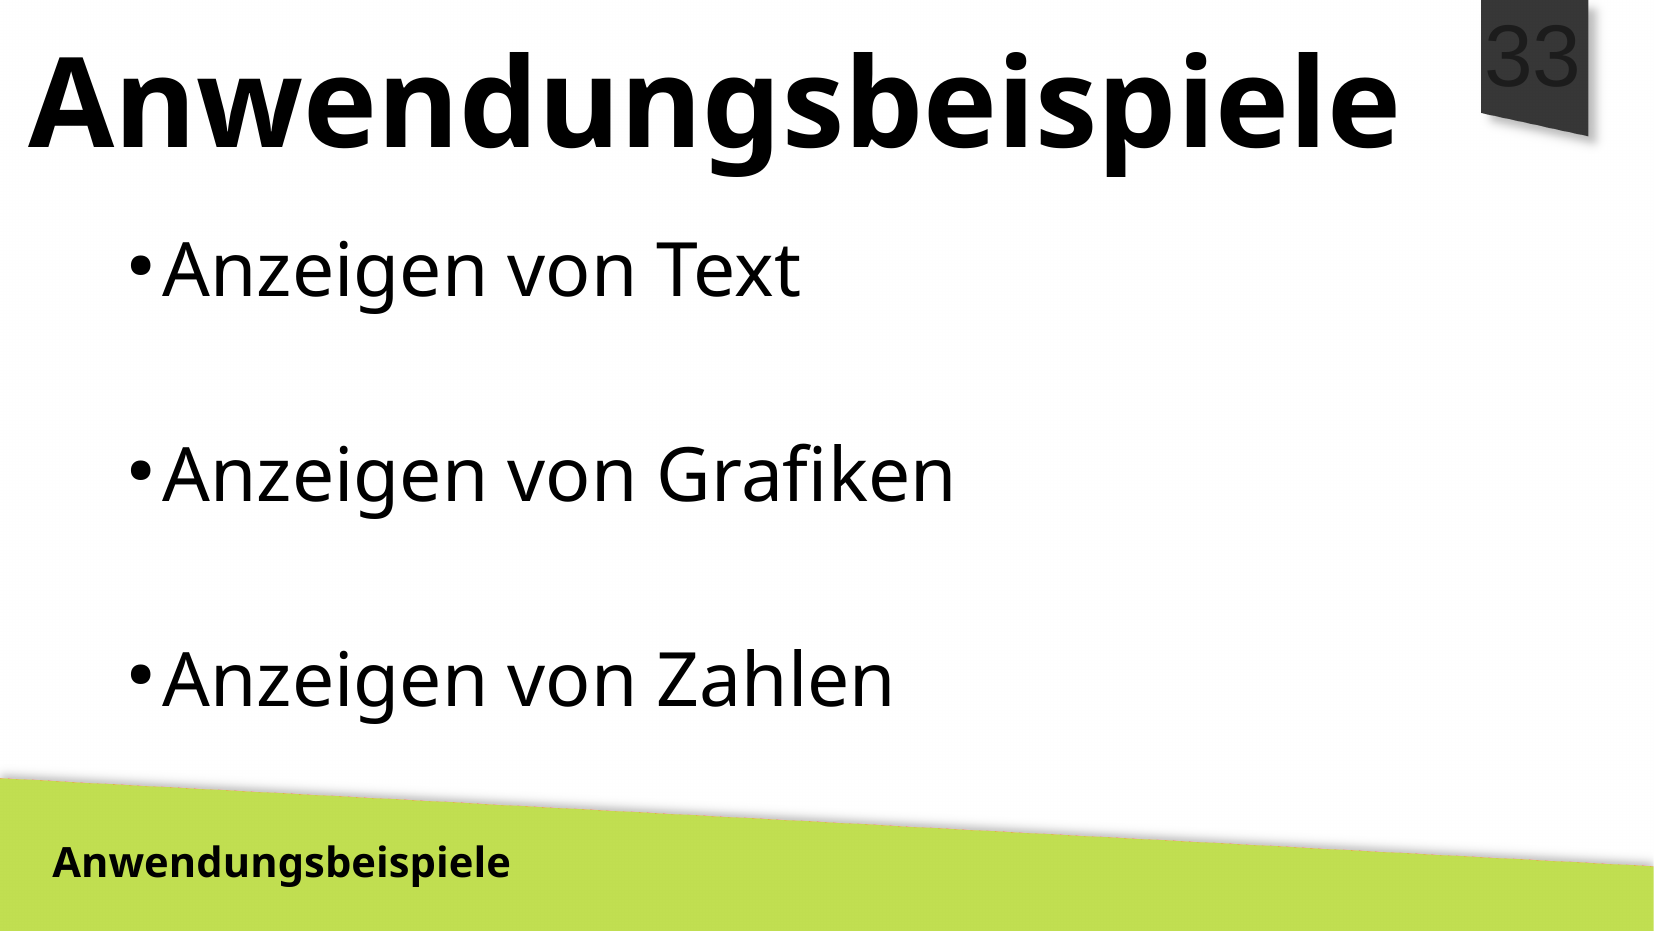

# Anwendungsbeispiele
Anzeigen von Text
Anzeigen von Grafiken
Anzeigen von Zahlen
Anwendungsbeispiele